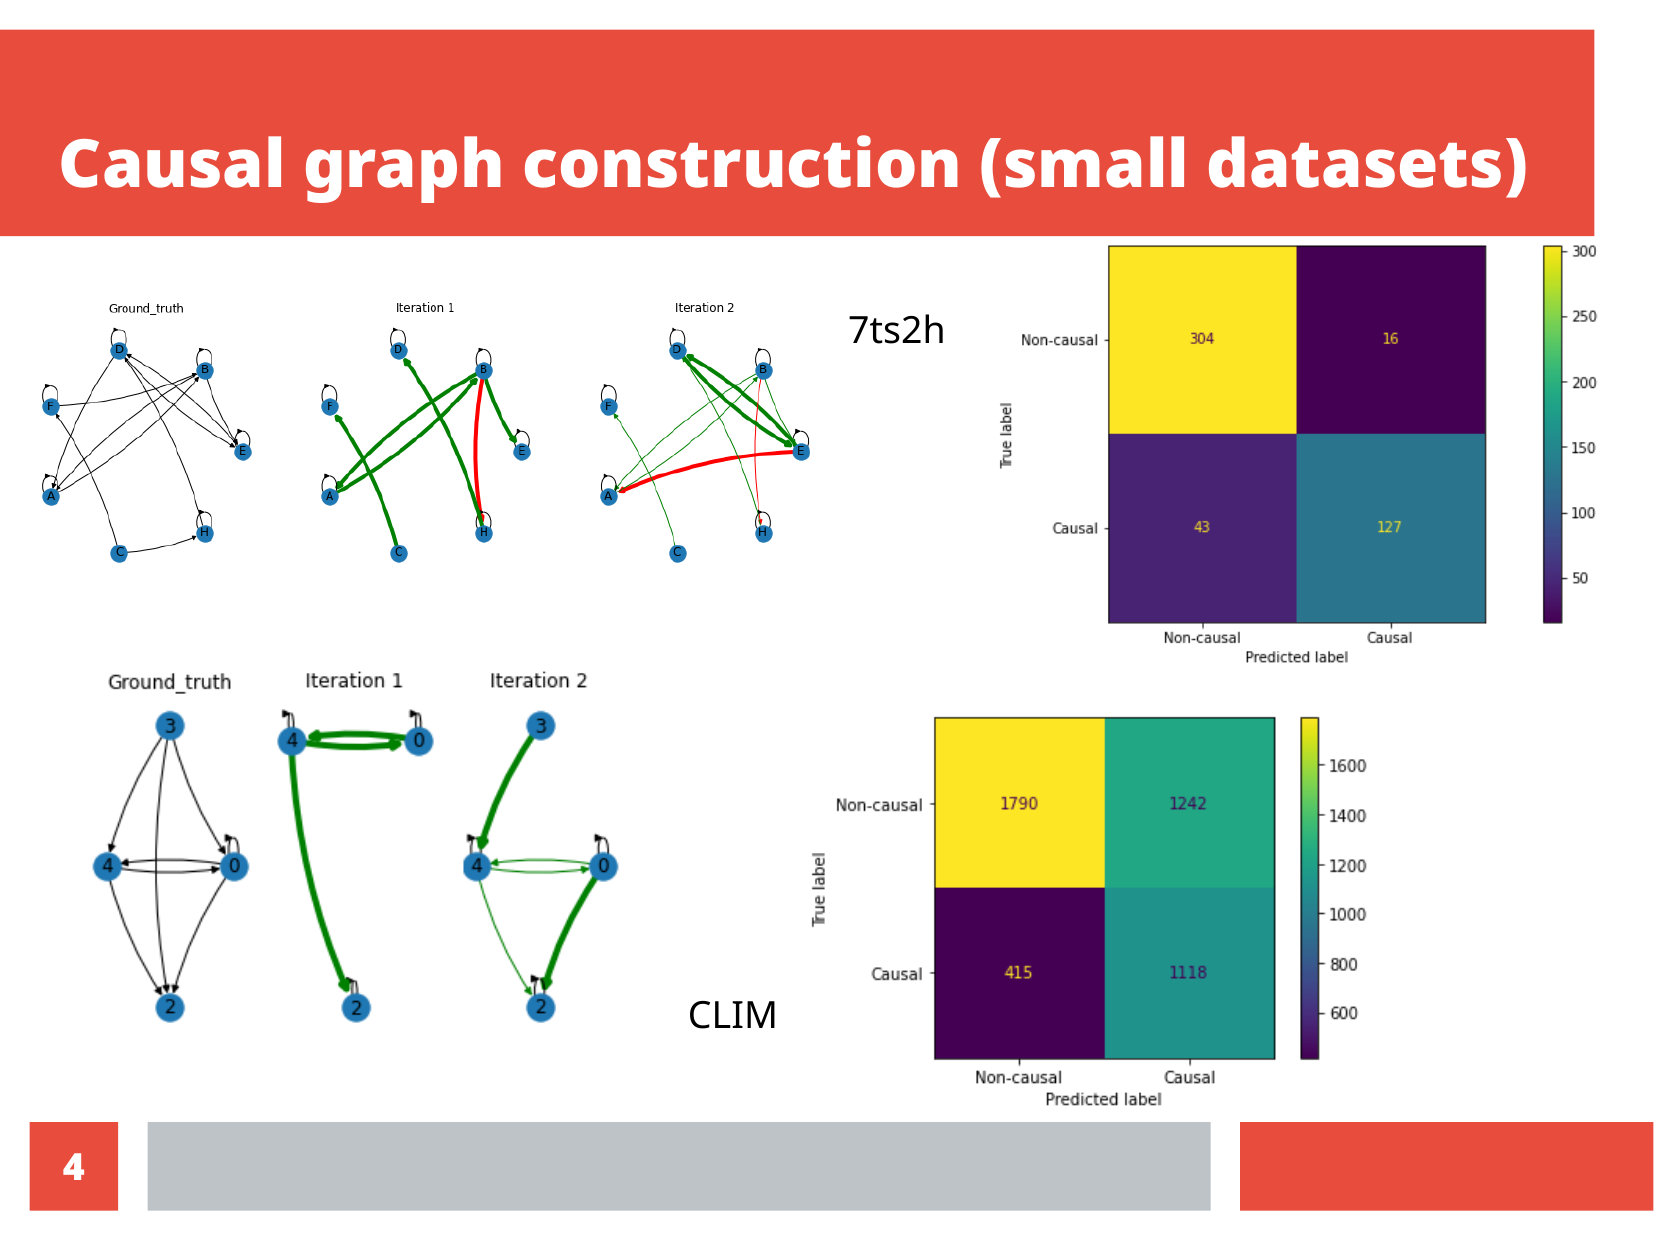

# Causal graph construction (small datasets)
7ts2h
CLIM
4